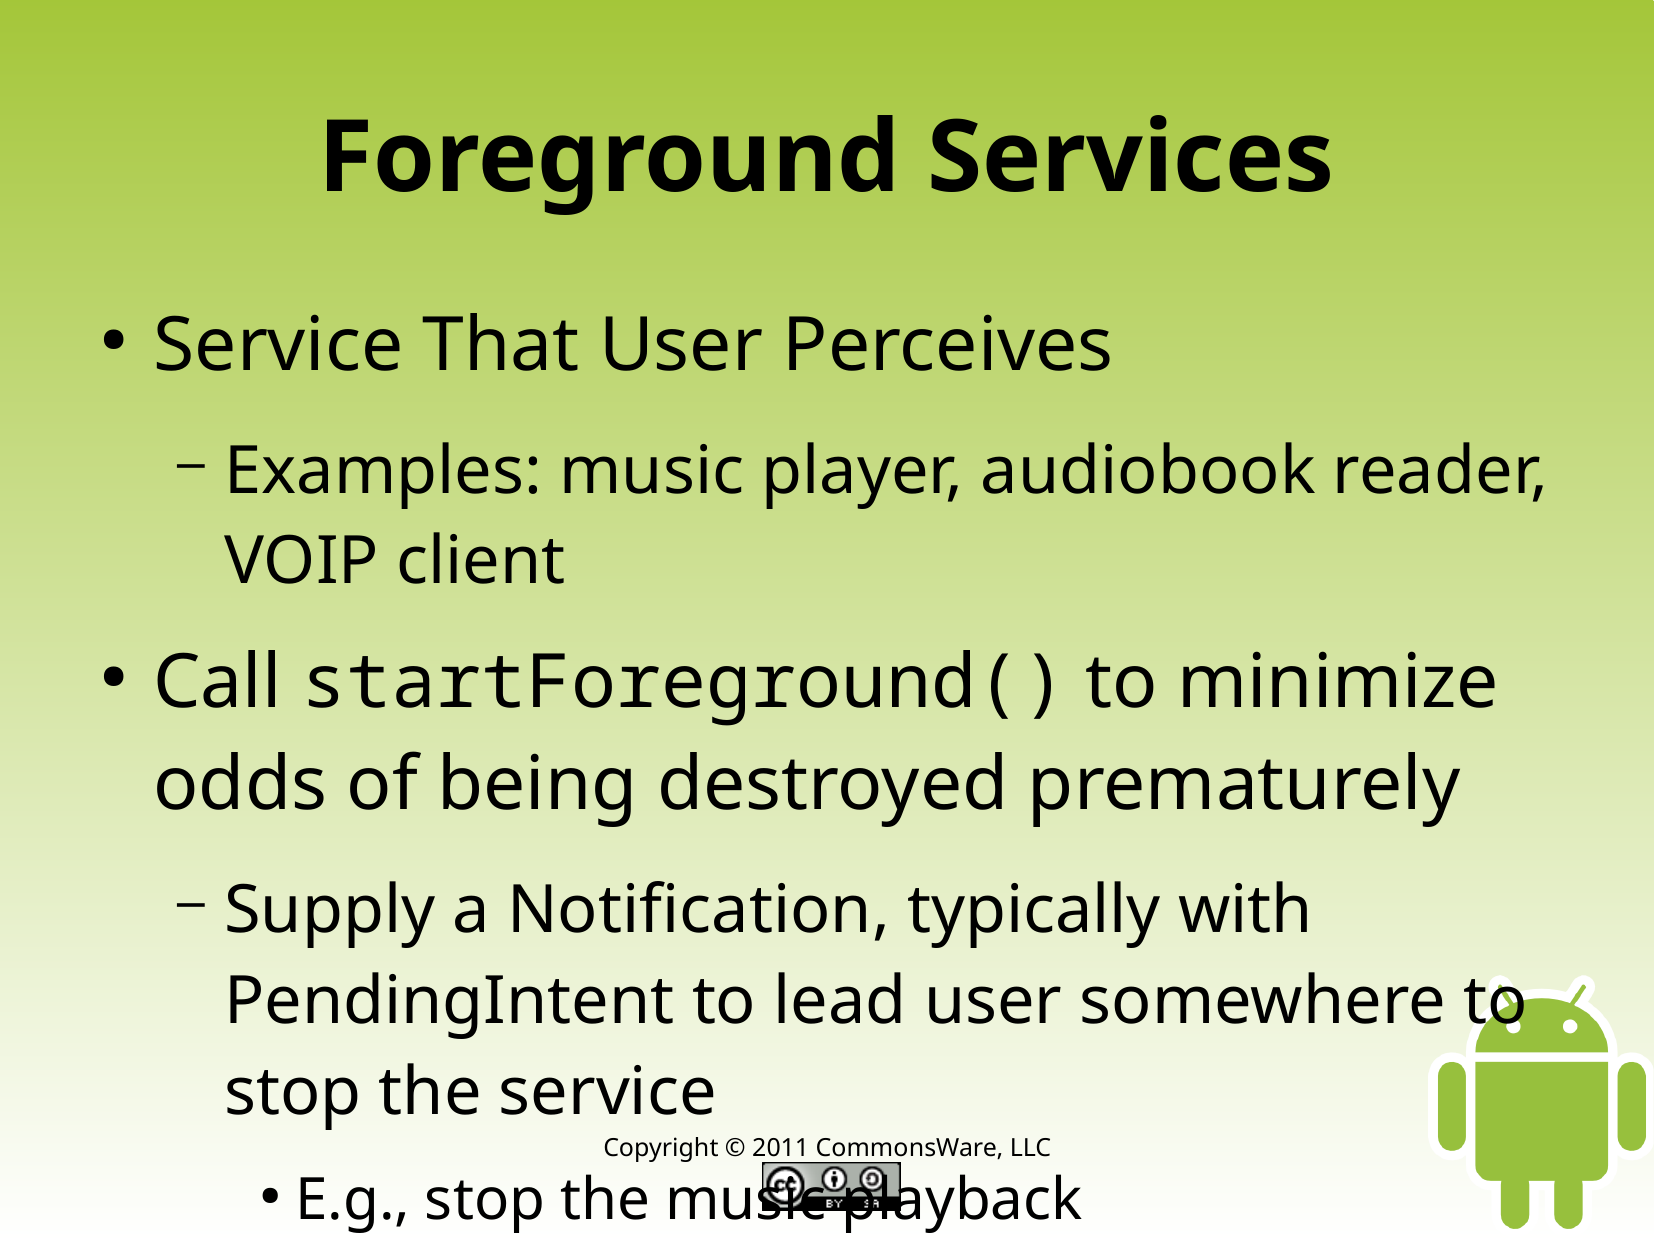

# Foreground Services
Service That User Perceives
Examples: music player, audiobook reader, VOIP client
Call startForeground() to minimize odds of being destroyed prematurely
Supply a Notification, typically with PendingIntent to lead user somewhere to stop the service
E.g., stop the music playback